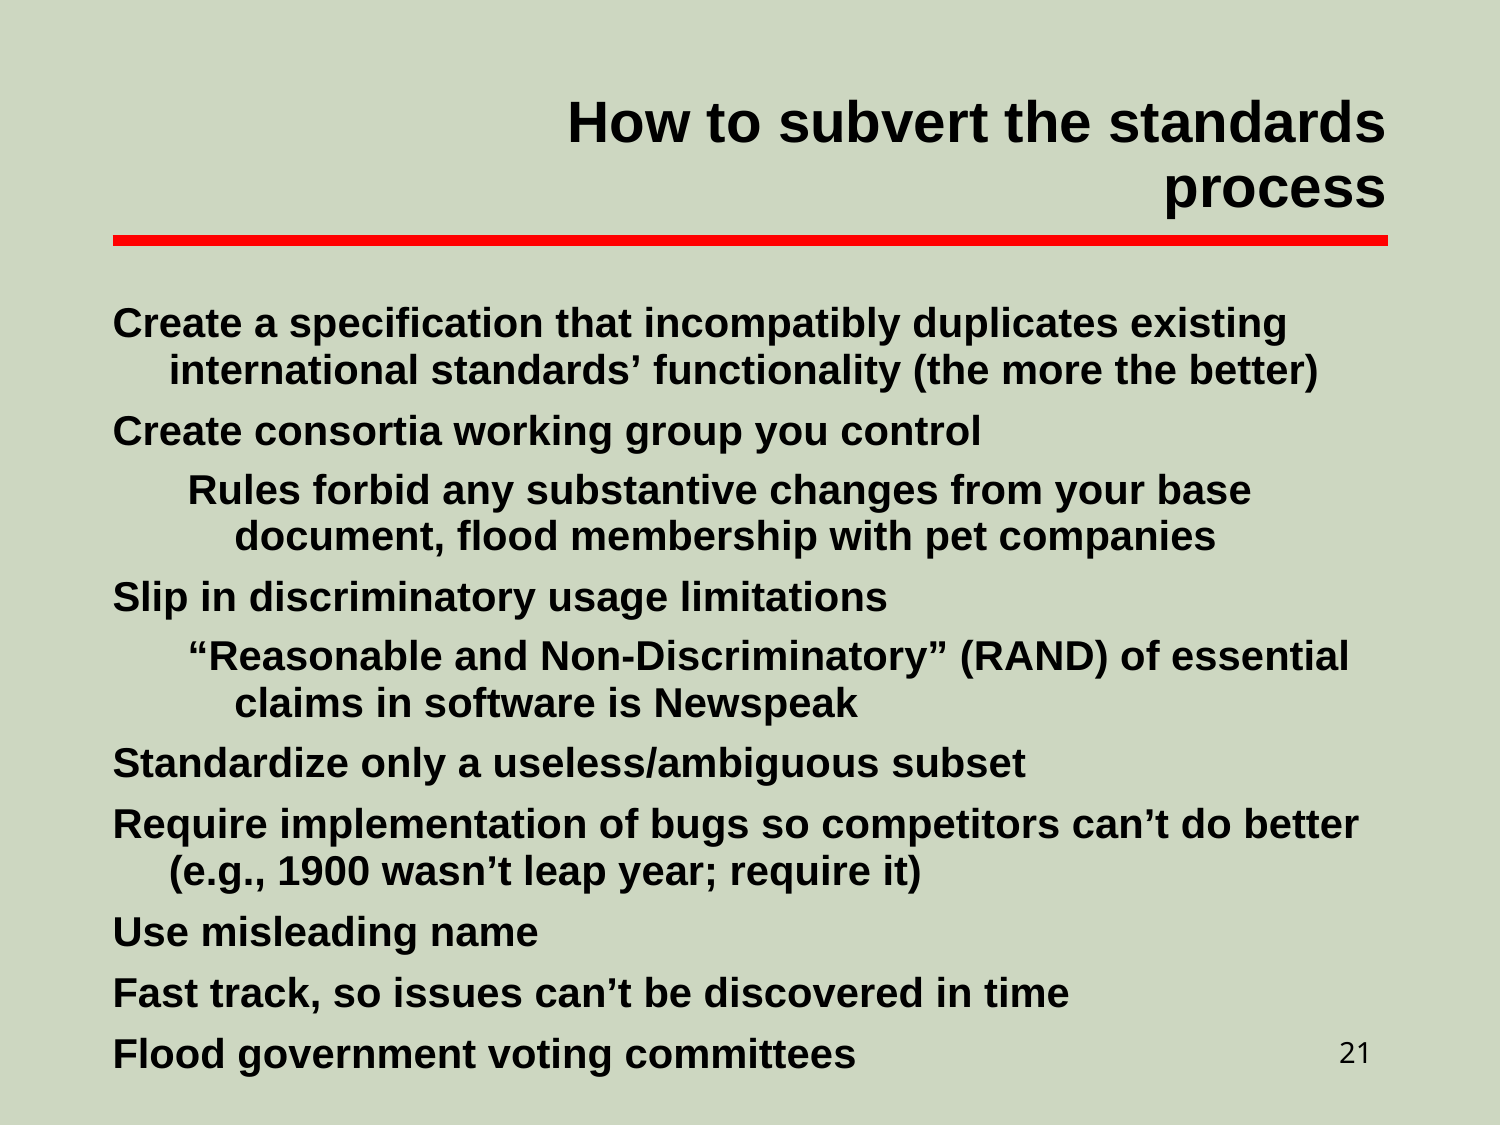

# How to subvert the standards process
Create a specification that incompatibly duplicates existing international standards’ functionality (the more the better)
Create consortia working group you control
Rules forbid any substantive changes from your base document, flood membership with pet companies
Slip in discriminatory usage limitations
“Reasonable and Non-Discriminatory” (RAND) of essential claims in software is Newspeak
Standardize only a useless/ambiguous subset
Require implementation of bugs so competitors can’t do better (e.g., 1900 wasn’t leap year; require it)
Use misleading name
Fast track, so issues can’t be discovered in time
Flood government voting committees